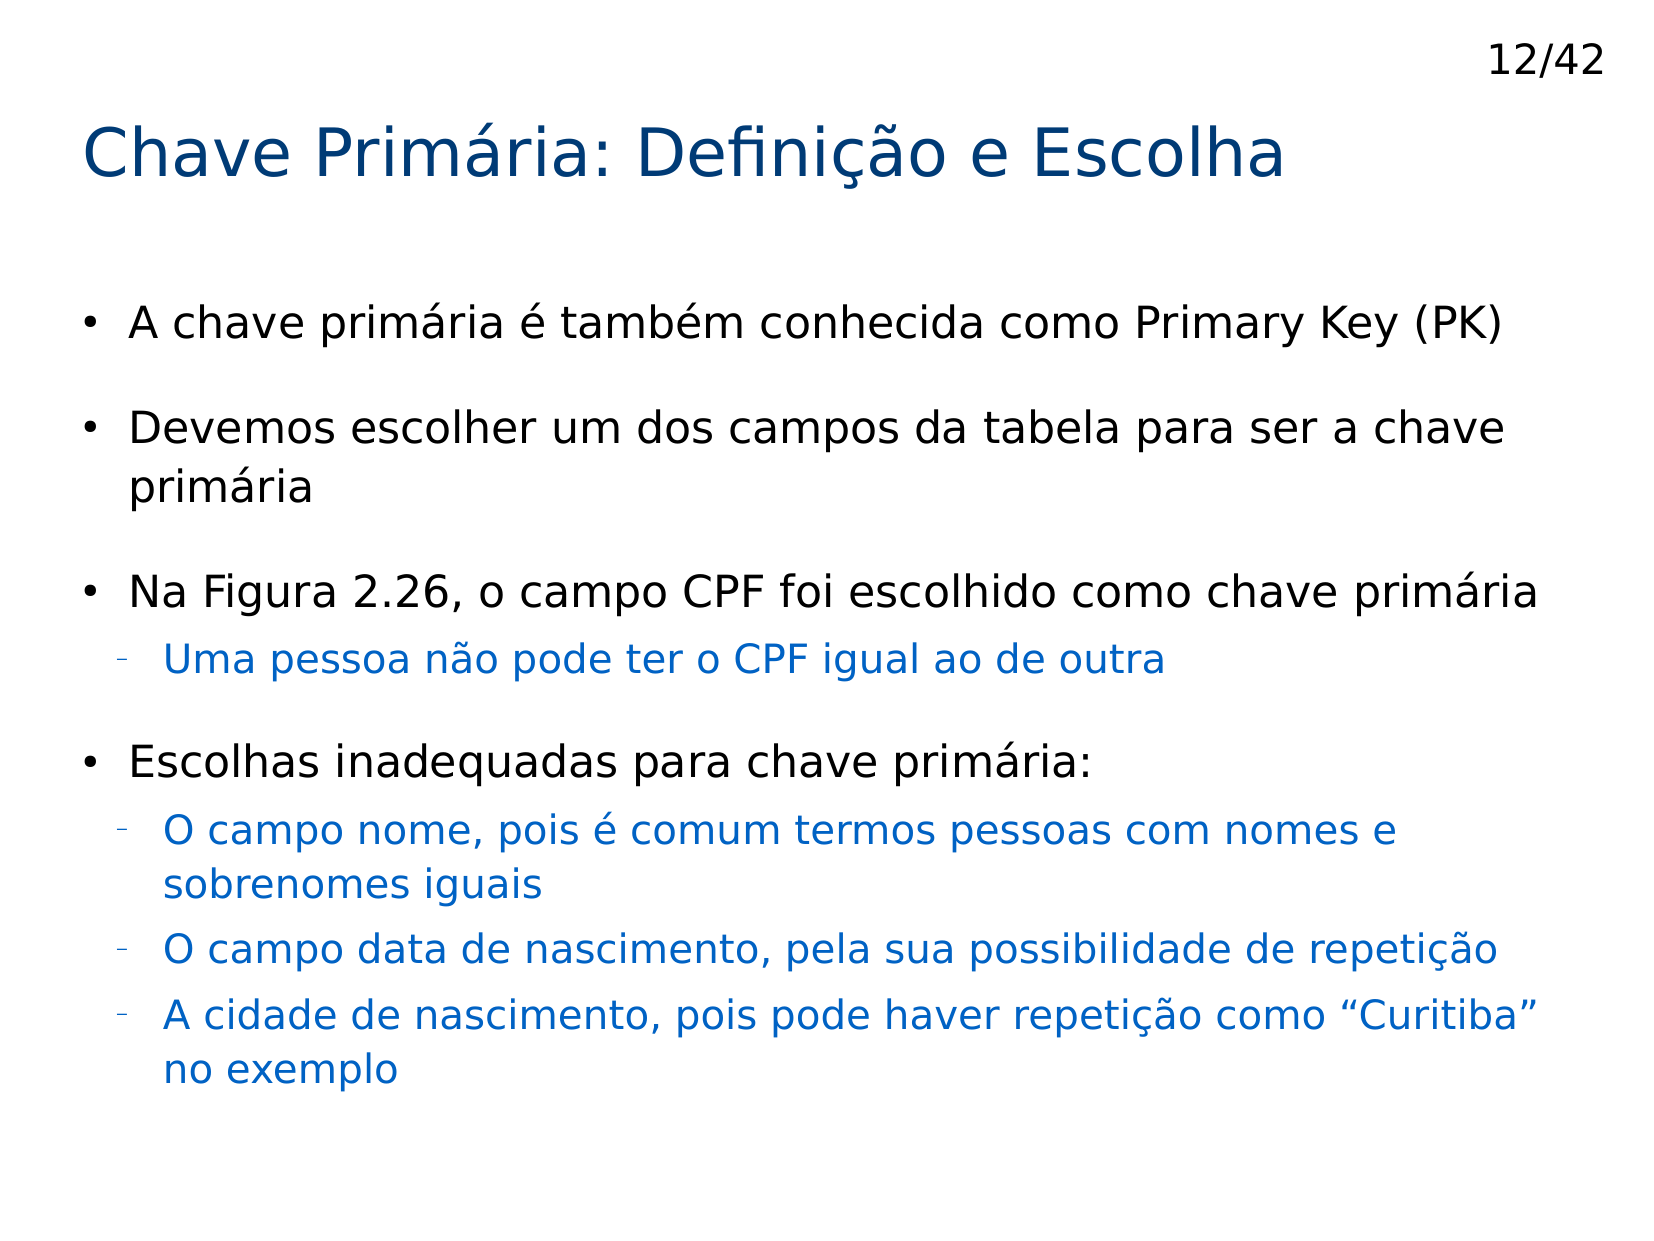

12
# Chave Primária: Definição e Escolha
A chave primária é também conhecida como Primary Key (PK)
Devemos escolher um dos campos da tabela para ser a chave primária
Na Figura 2.26, o campo CPF foi escolhido como chave primária
Uma pessoa não pode ter o CPF igual ao de outra
Escolhas inadequadas para chave primária:
O campo nome, pois é comum termos pessoas com nomes e sobrenomes iguais
O campo data de nascimento, pela sua possibilidade de repetição
A cidade de nascimento, pois pode haver repetição como “Curitiba” no exemplo